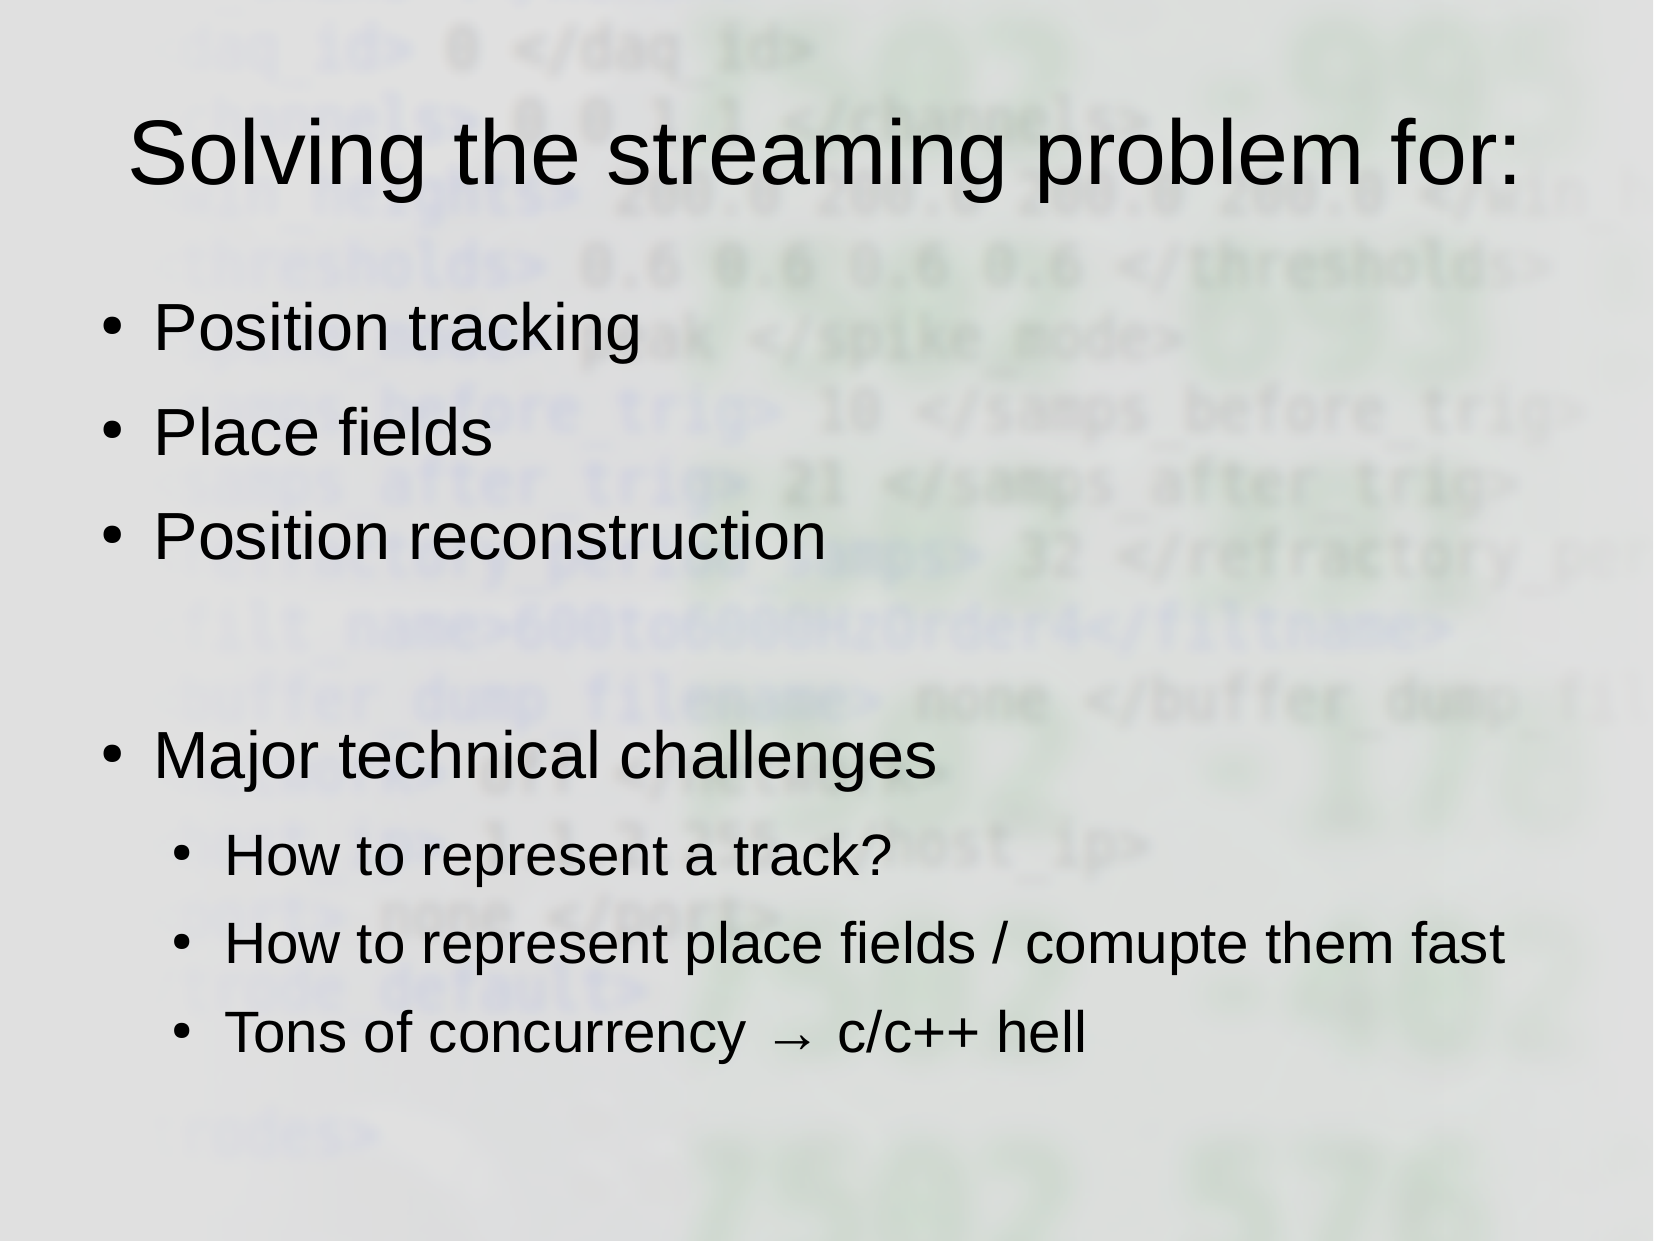

# Solving the streaming problem for:
Position tracking
Place fields
Position reconstruction
Major technical challenges
How to represent a track?
How to represent place fields / comupte them fast
Tons of concurrency → c/c++ hell